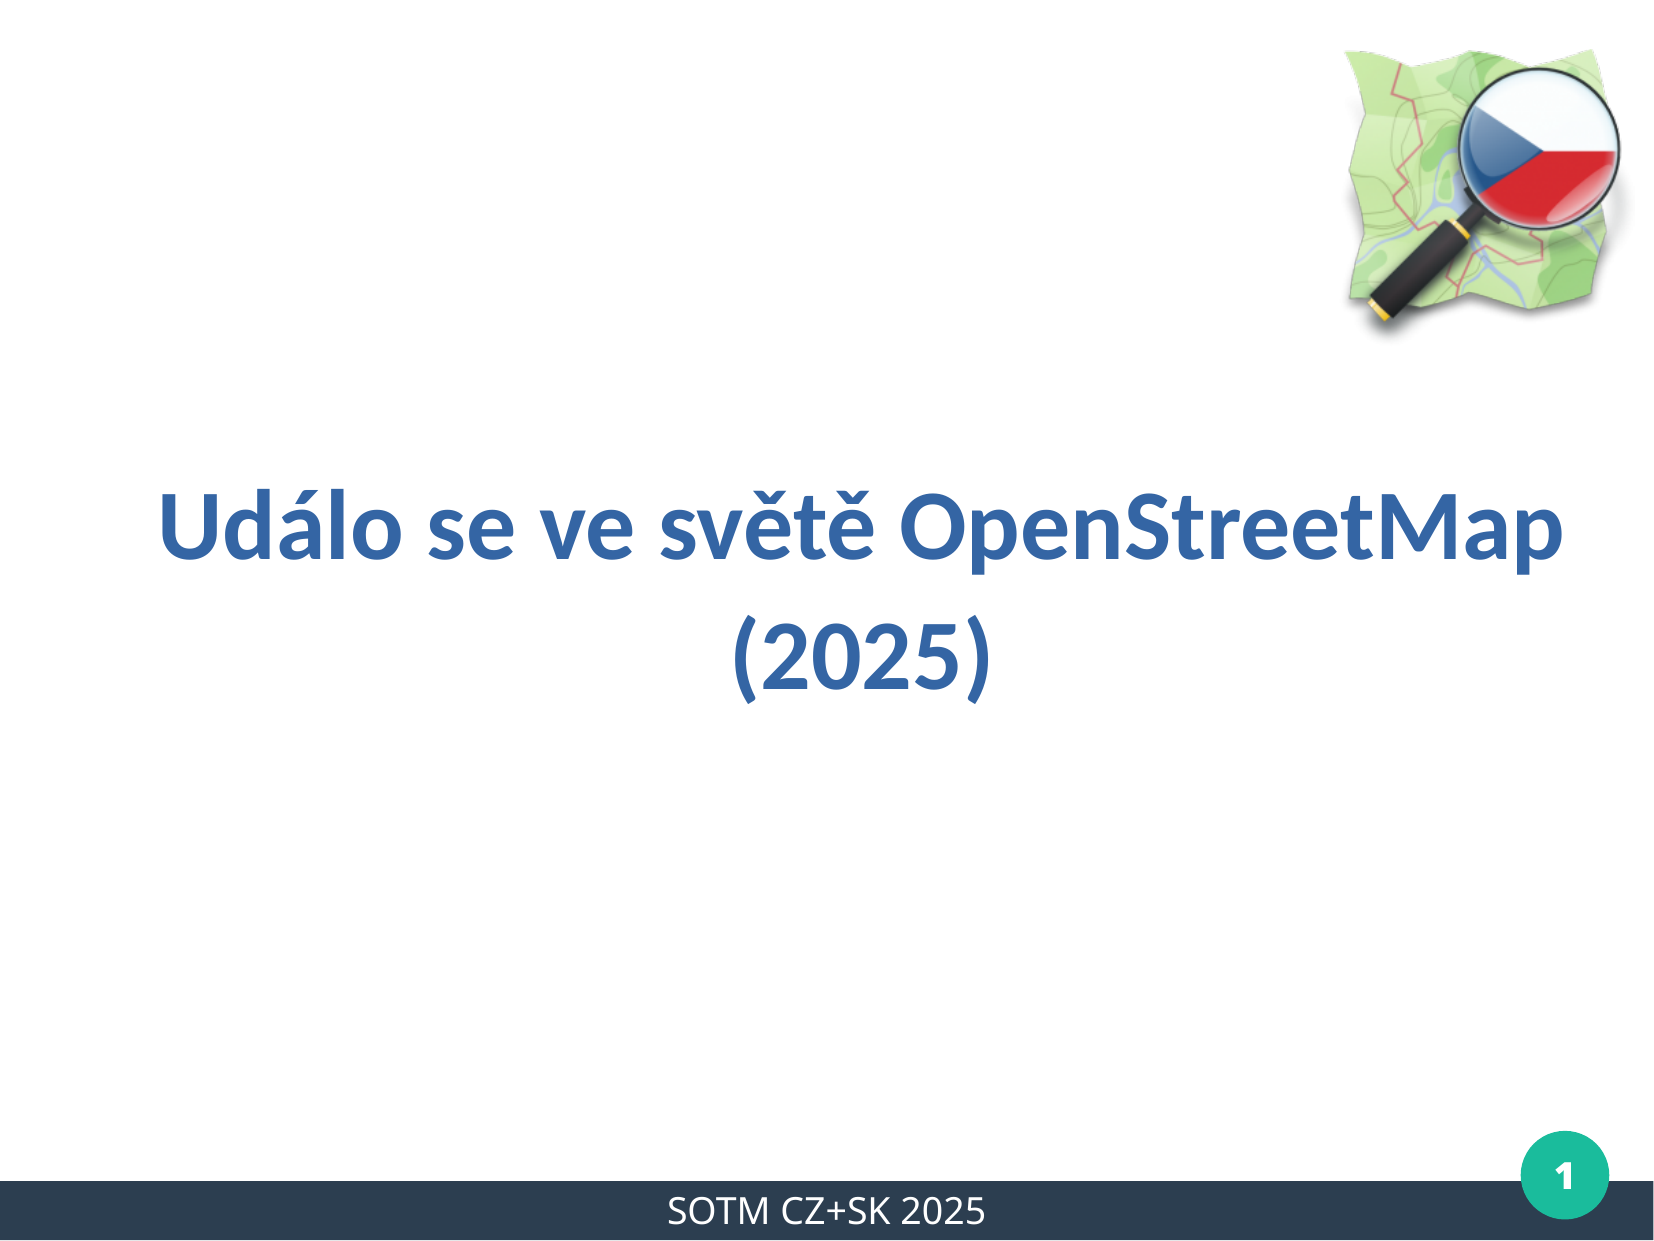

# Událo se ve světě OpenStreetMap
(2025)
1
SOTM CZ+SK 2025